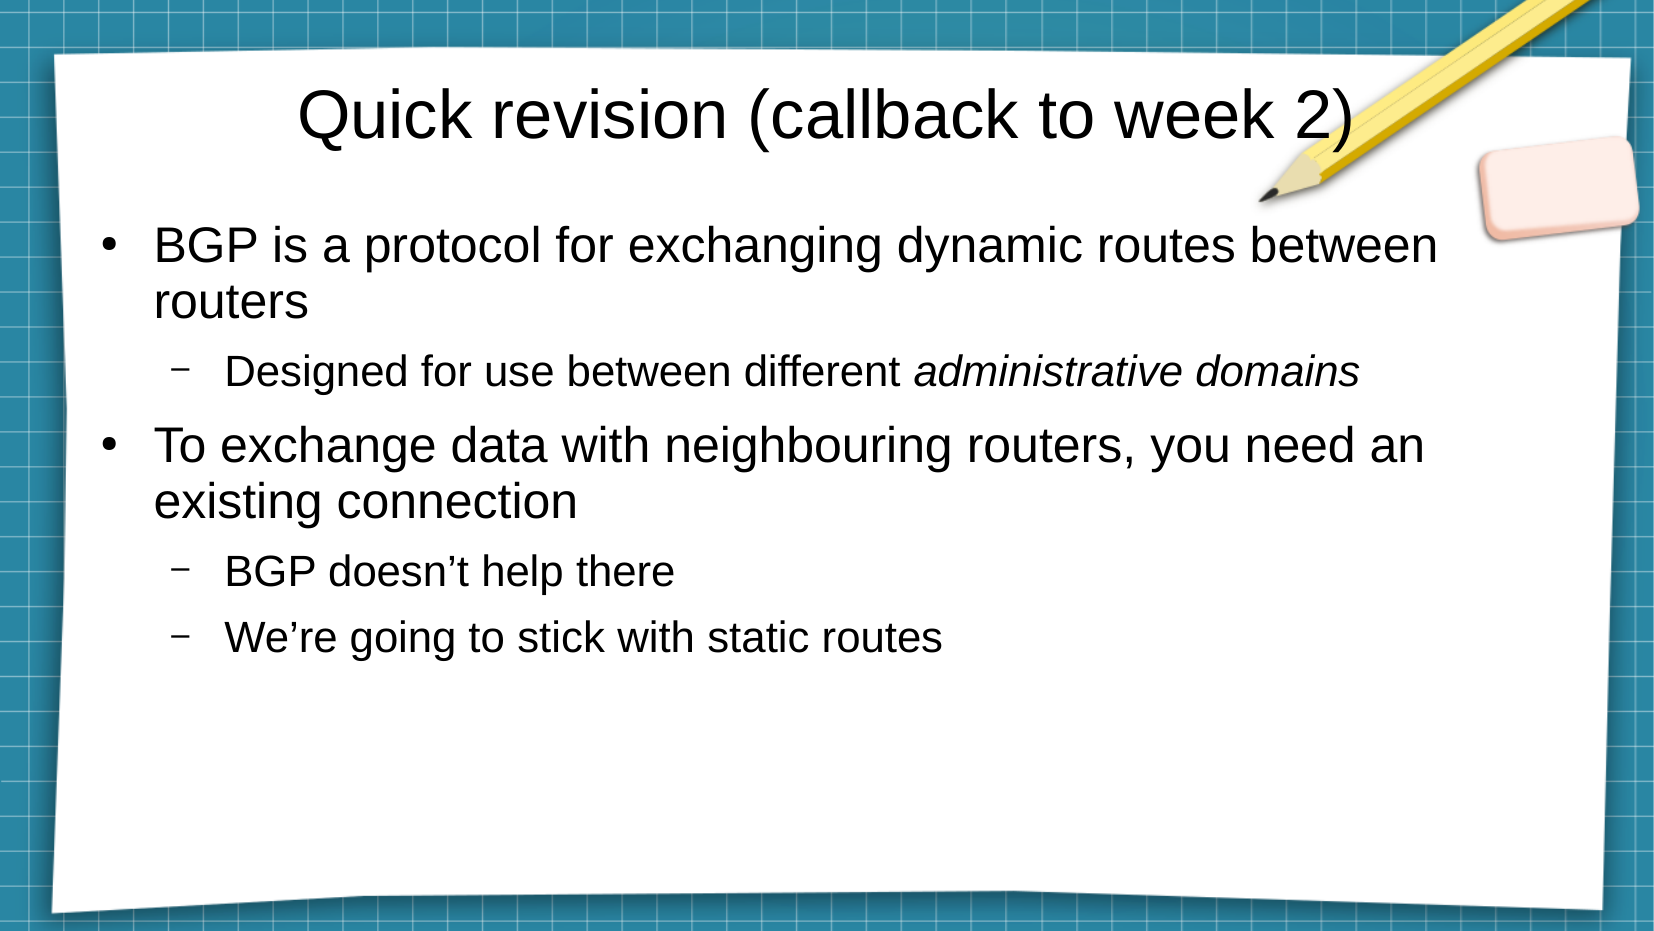

# Quick revision (callback to week 2)
BGP is a protocol for exchanging dynamic routes between routers
Designed for use between different administrative domains
To exchange data with neighbouring routers, you need an existing connection
BGP doesn’t help there
We’re going to stick with static routes